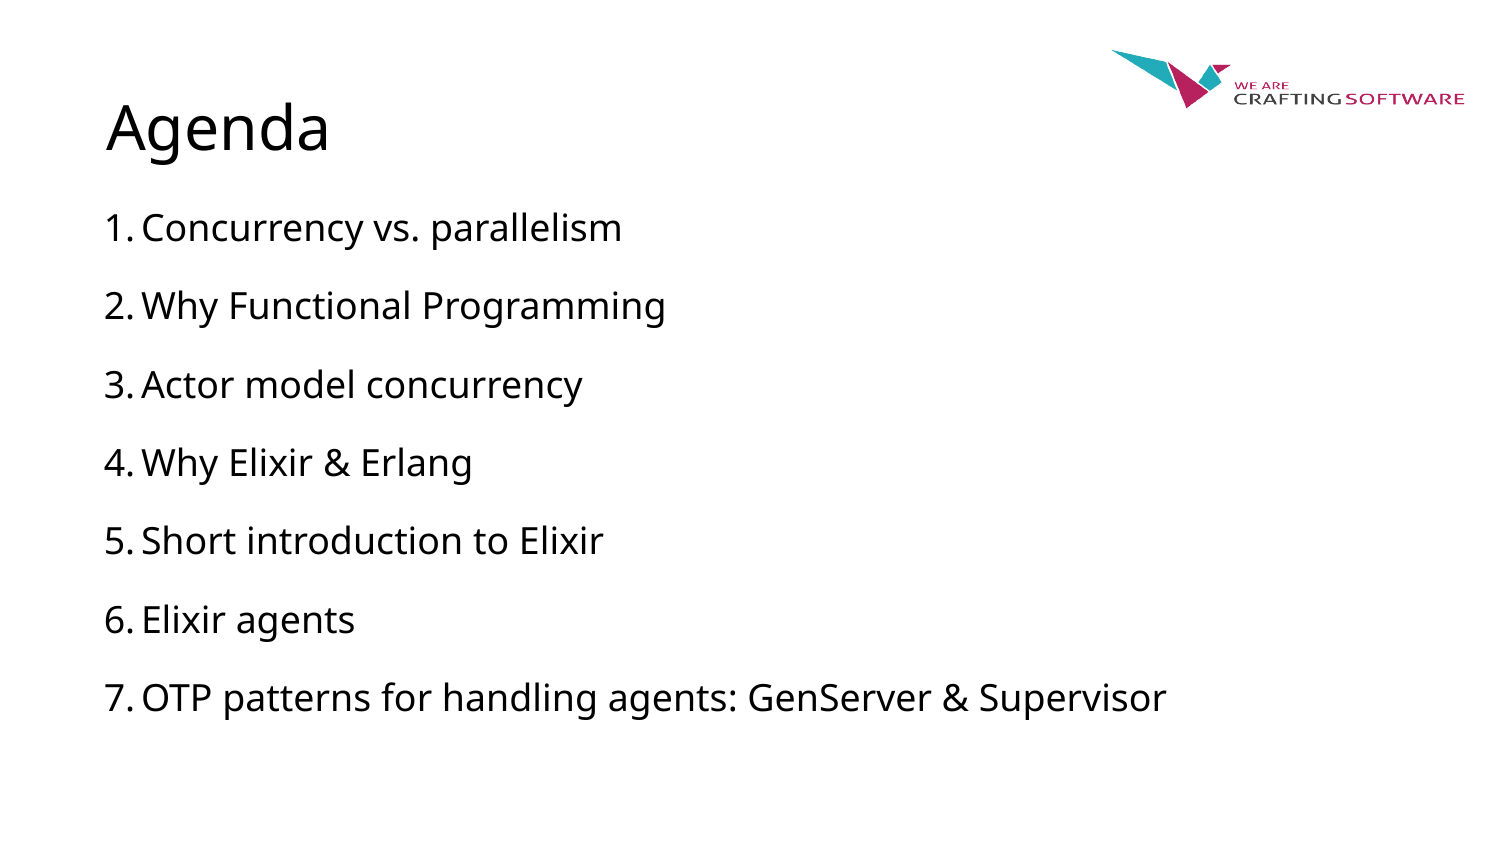

# Agenda
Concurrency vs. parallelism
Why Functional Programming
Actor model concurrency
Why Elixir & Erlang
Short introduction to Elixir
Elixir agents
OTP patterns for handling agents: GenServer & Supervisor